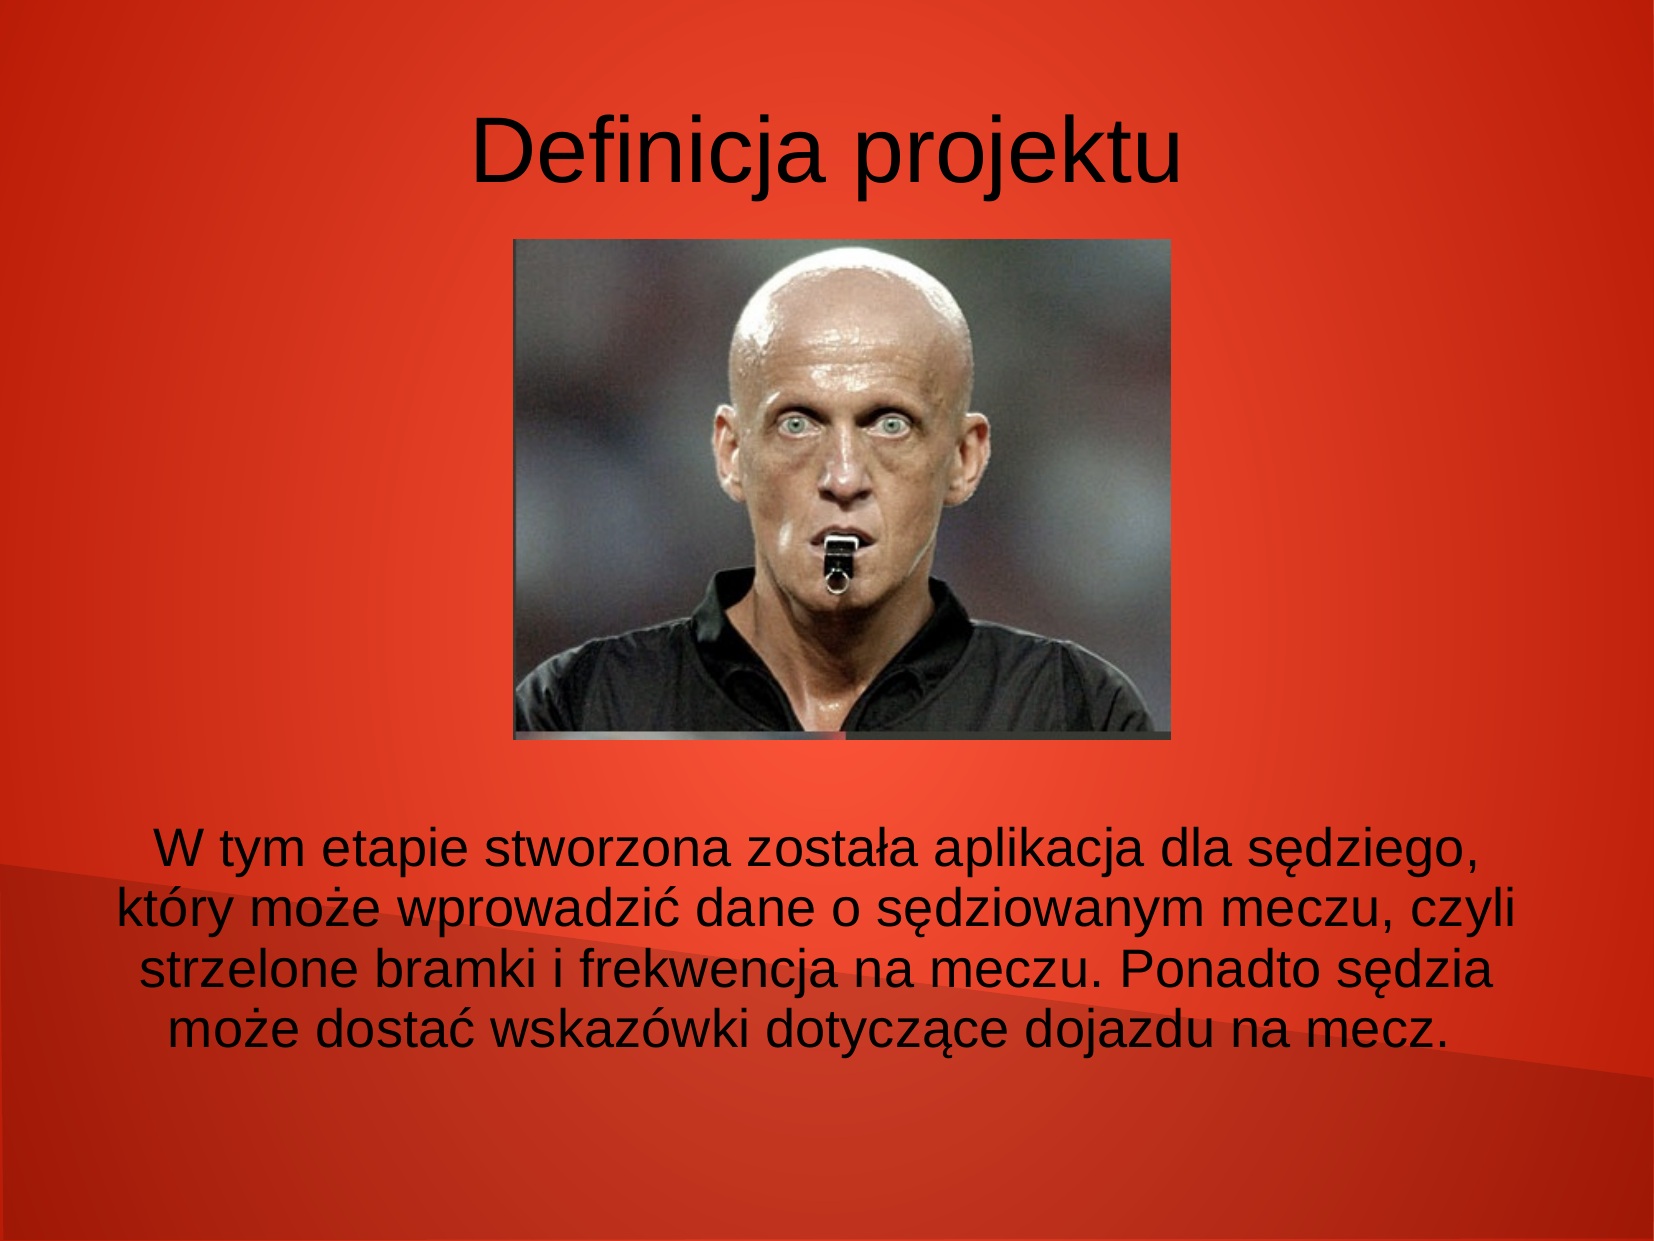

# Definicja projektu
W tym etapie stworzona została aplikacja dla sędziego, który może wprowadzić dane o sędziowanym meczu, czyli strzelone bramki i frekwencja na meczu. Ponadto sędzia może dostać wskazówki dotyczące dojazdu na mecz.